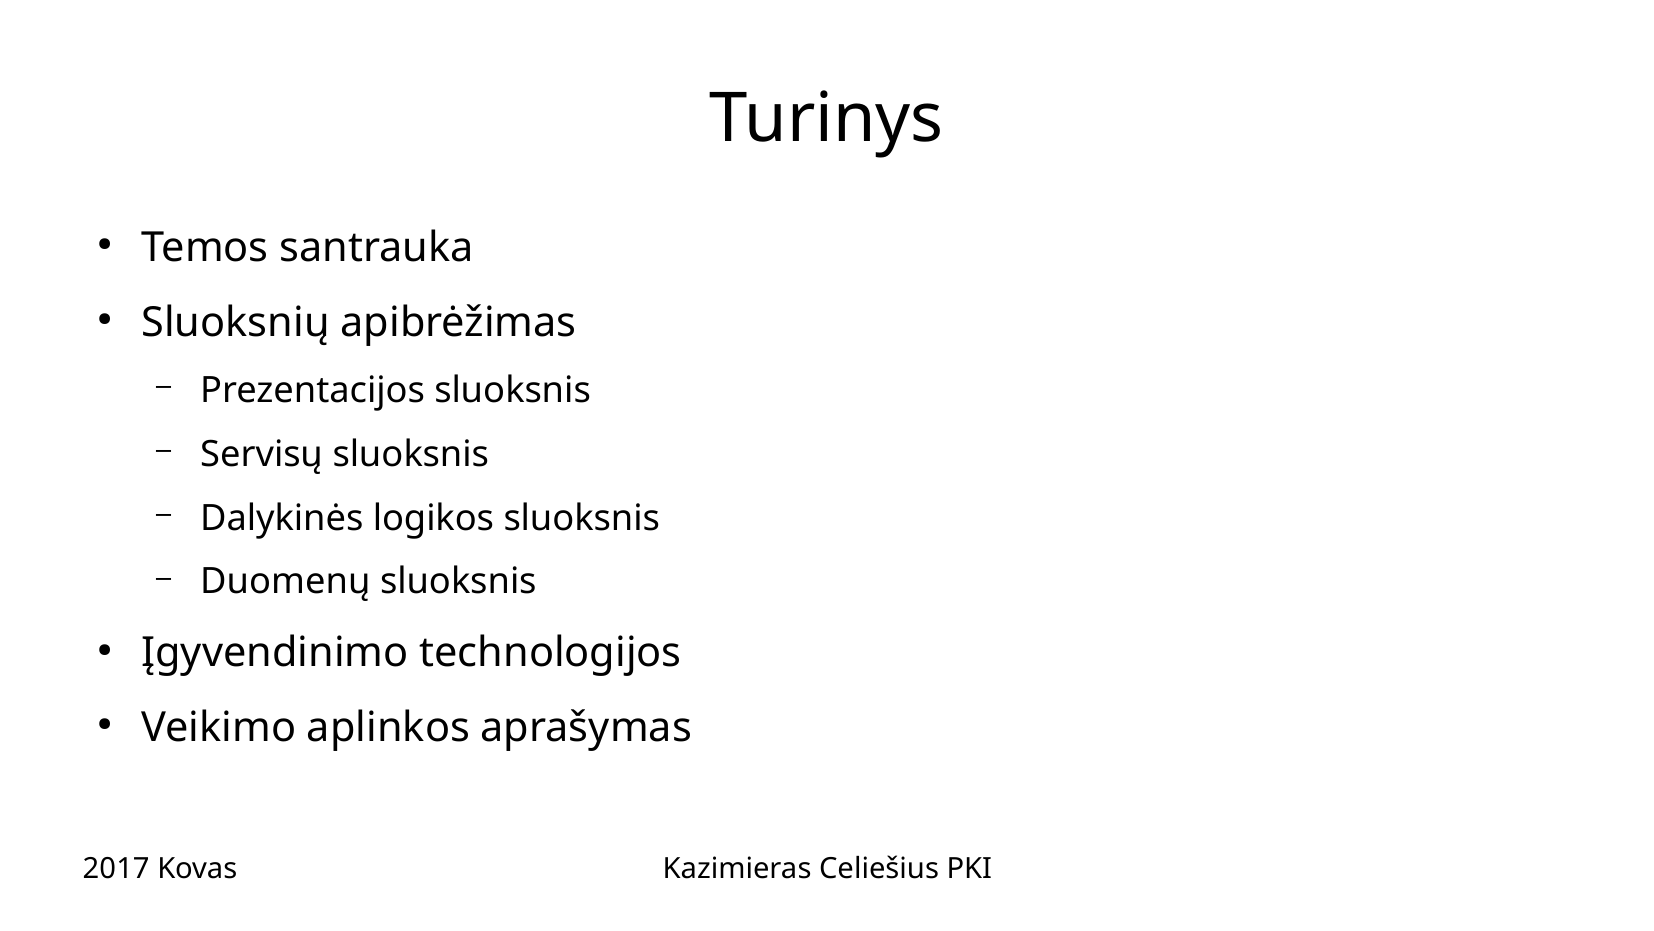

# Turinys
Temos santrauka
Sluoksnių apibrėžimas
Prezentacijos sluoksnis
Servisų sluoksnis
Dalykinės logikos sluoksnis
Duomenų sluoksnis
Įgyvendinimo technologijos
Veikimo aplinkos aprašymas
2017 Kovas
Kazimieras Celiešius PKI